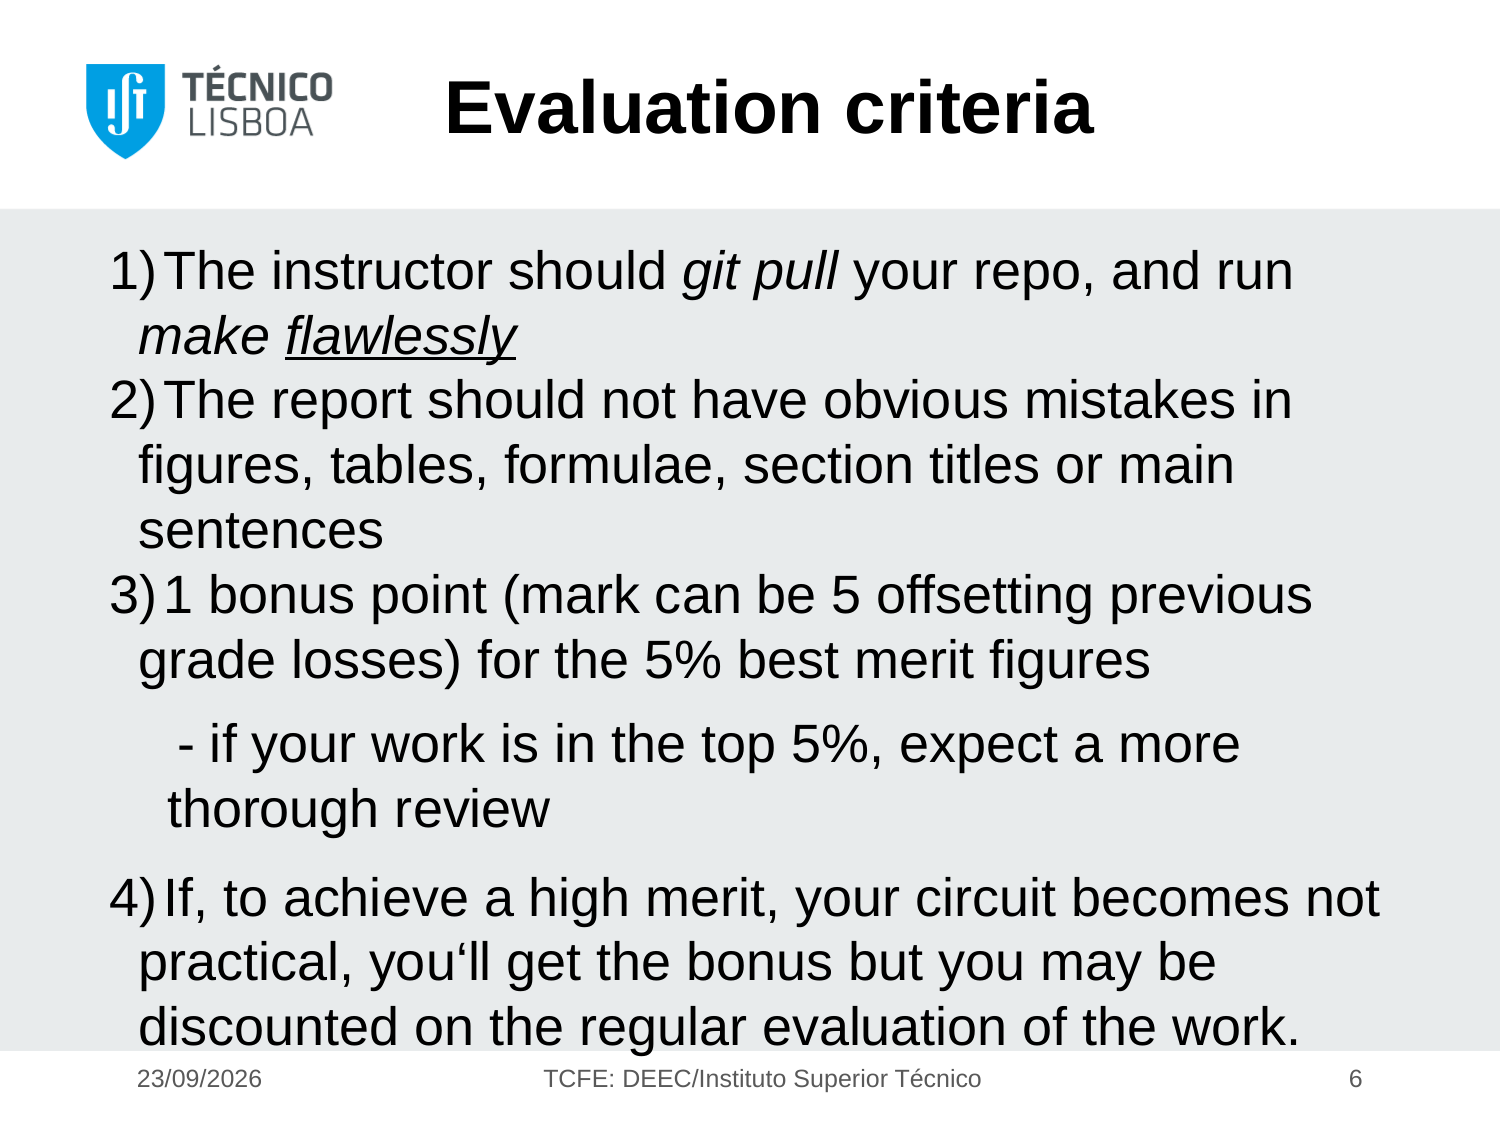

# Evaluation criteria
 The instructor should git pull your repo, and run make flawlessly
 The report should not have obvious mistakes in figures, tables, formulae, section titles or main sentences
 1 bonus point (mark can be 5 offsetting previous grade losses) for the 5% best merit figures
- if your work is in the top 5%, expect a more thorough review
 If, to achieve a high merit, your circuit becomes not practical, you‘ll get the bonus but you may be discounted on the regular evaluation of the work.
bla
6